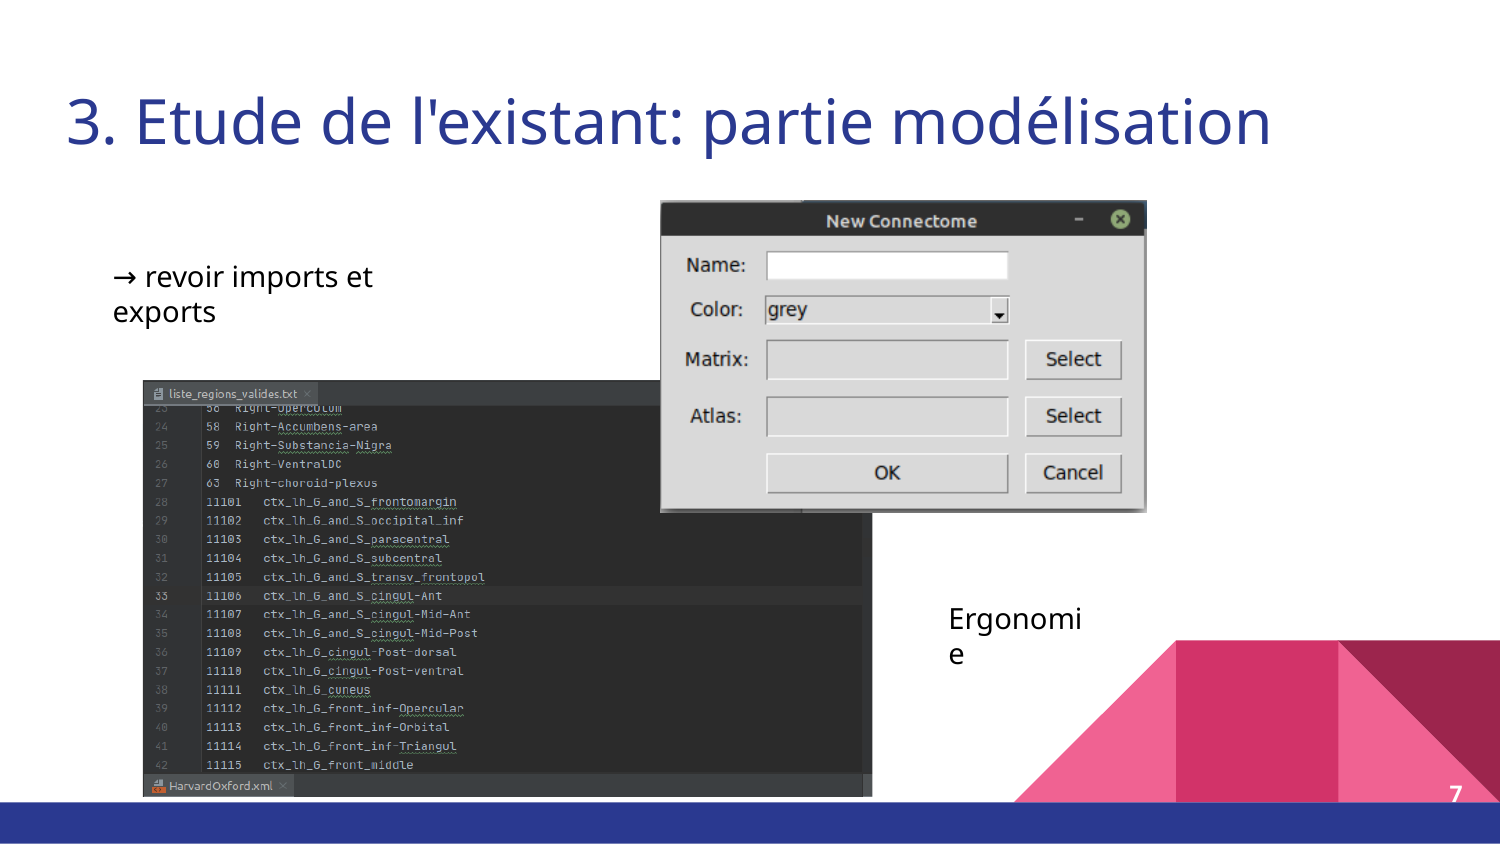

# 3. Etude de l'existant: partie modélisation
→ revoir imports et exports
Ergonomie